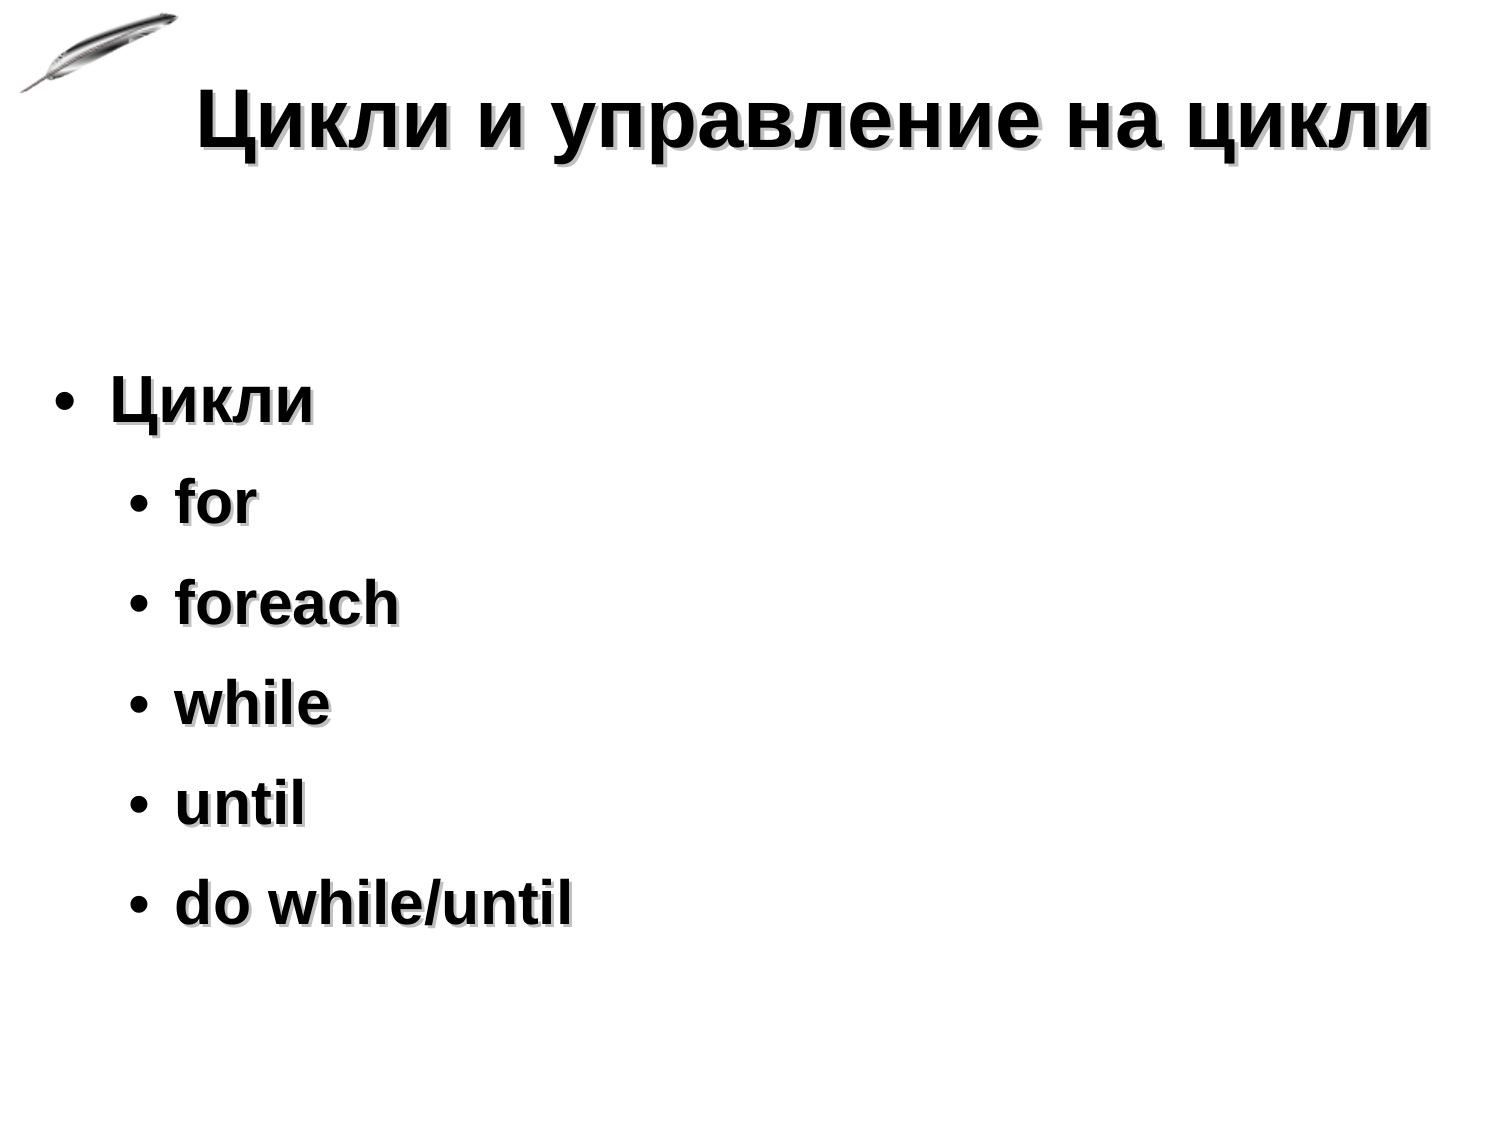

# Цикли и управление на цикли
Цикли
for
foreach
while
until
do while/until